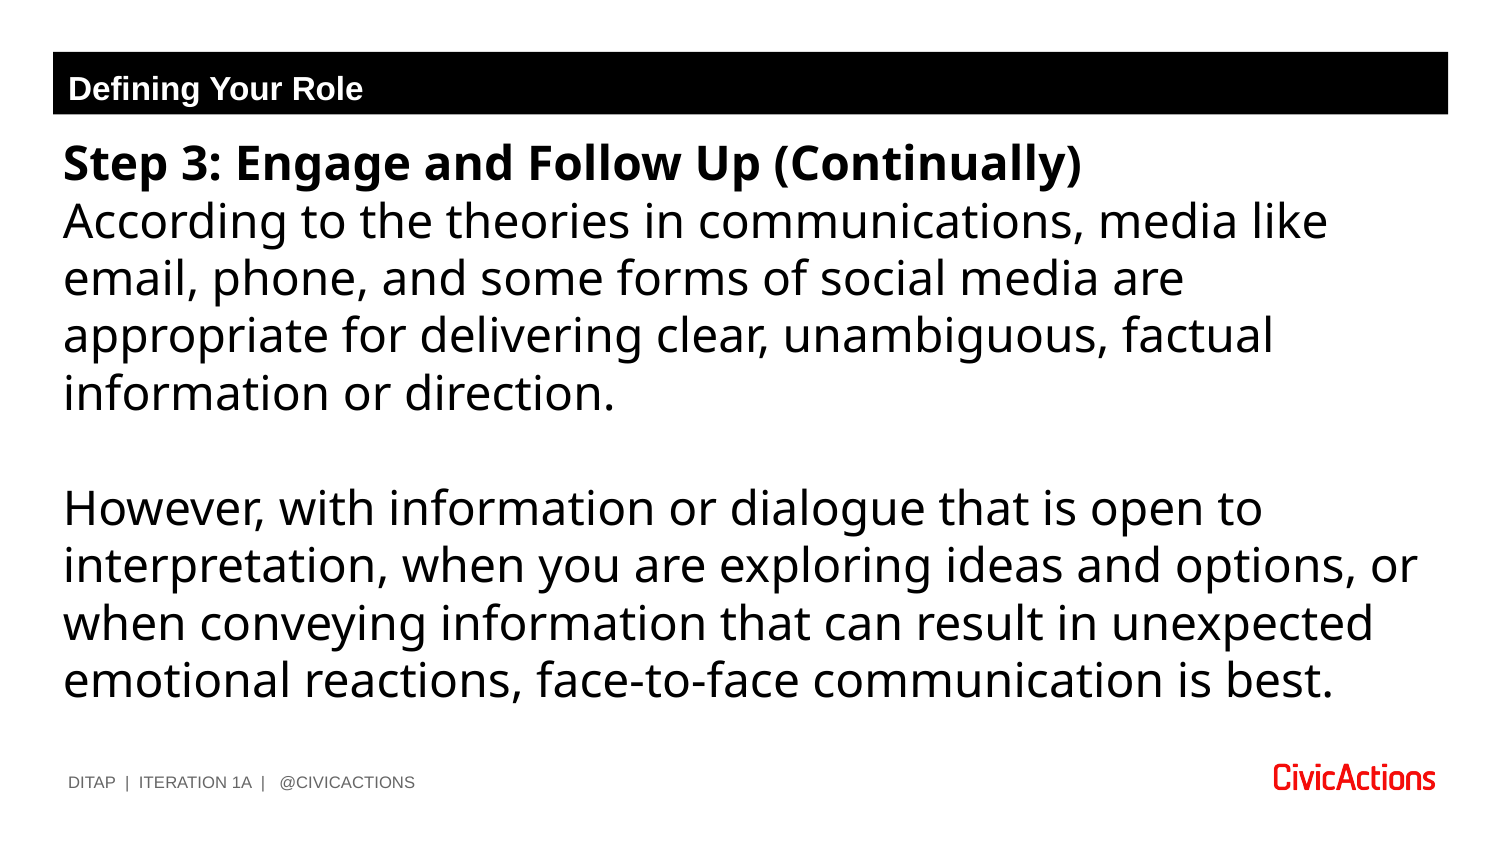

# Defining Your Role
Step 3: Engage and Follow Up (Continually)
According to the theories in communications, media like email, phone, and some forms of social media are appropriate for delivering clear, unambiguous, factual information or direction.
However, with information or dialogue that is open to interpretation, when you are exploring ideas and options, or when conveying information that can result in unexpected emotional reactions, face-to-face communication is best.